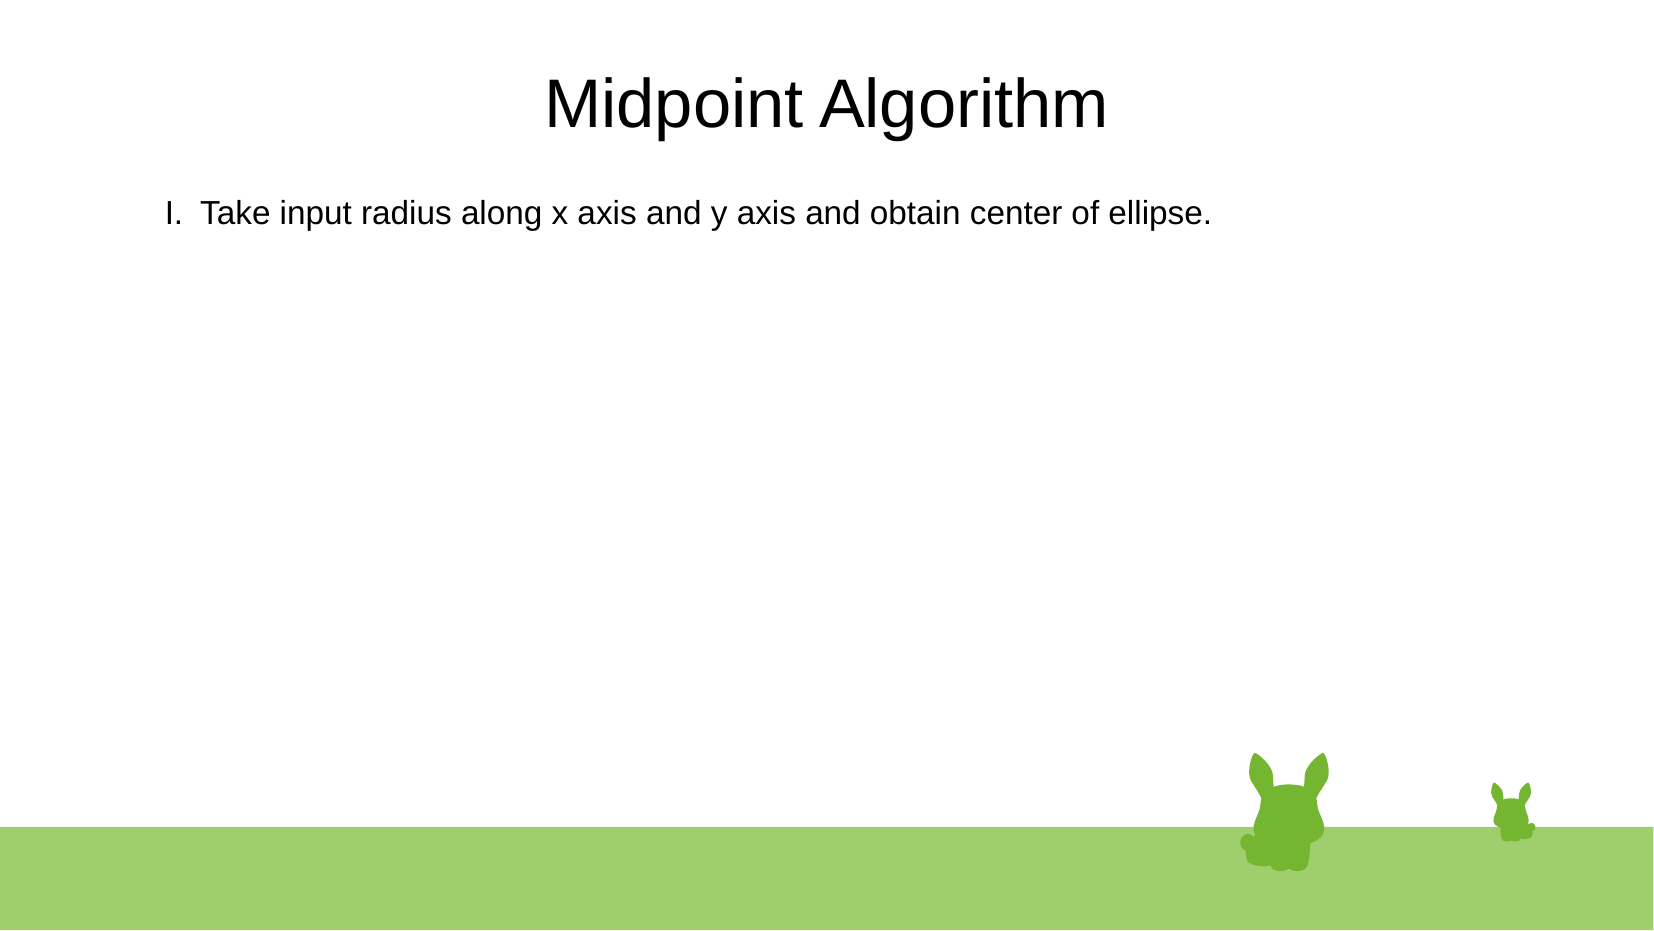

# Midpoint Algorithm
Take input radius along x axis and y axis and obtain center of ellipse.